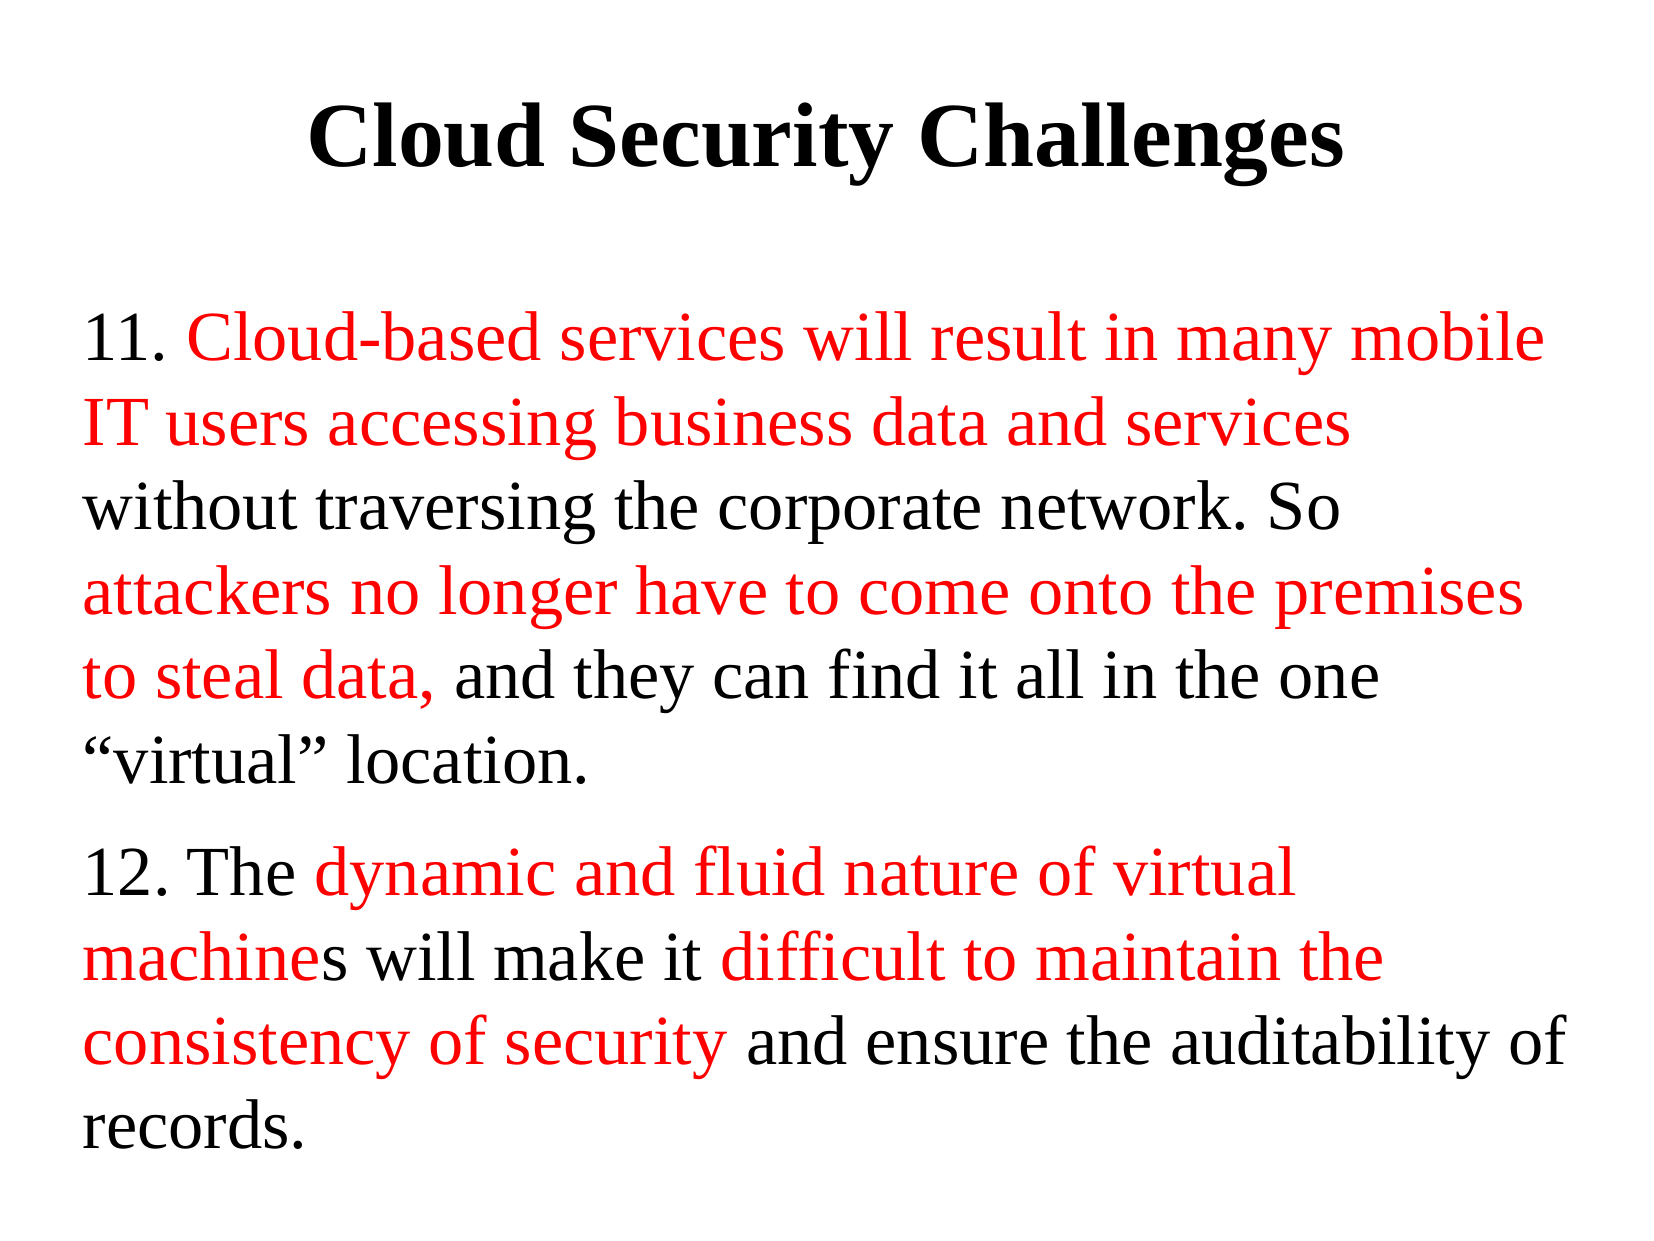

# Cloud Security Challenges
11. Cloud-based services will result in many mobile IT users accessing business data and services without traversing the corporate network. So attackers no longer have to come onto the premises to steal data, and they can find it all in the one “virtual” location.
12. The dynamic and fluid nature of virtual machines will make it difficult to maintain the consistency of security and ensure the auditability of records.